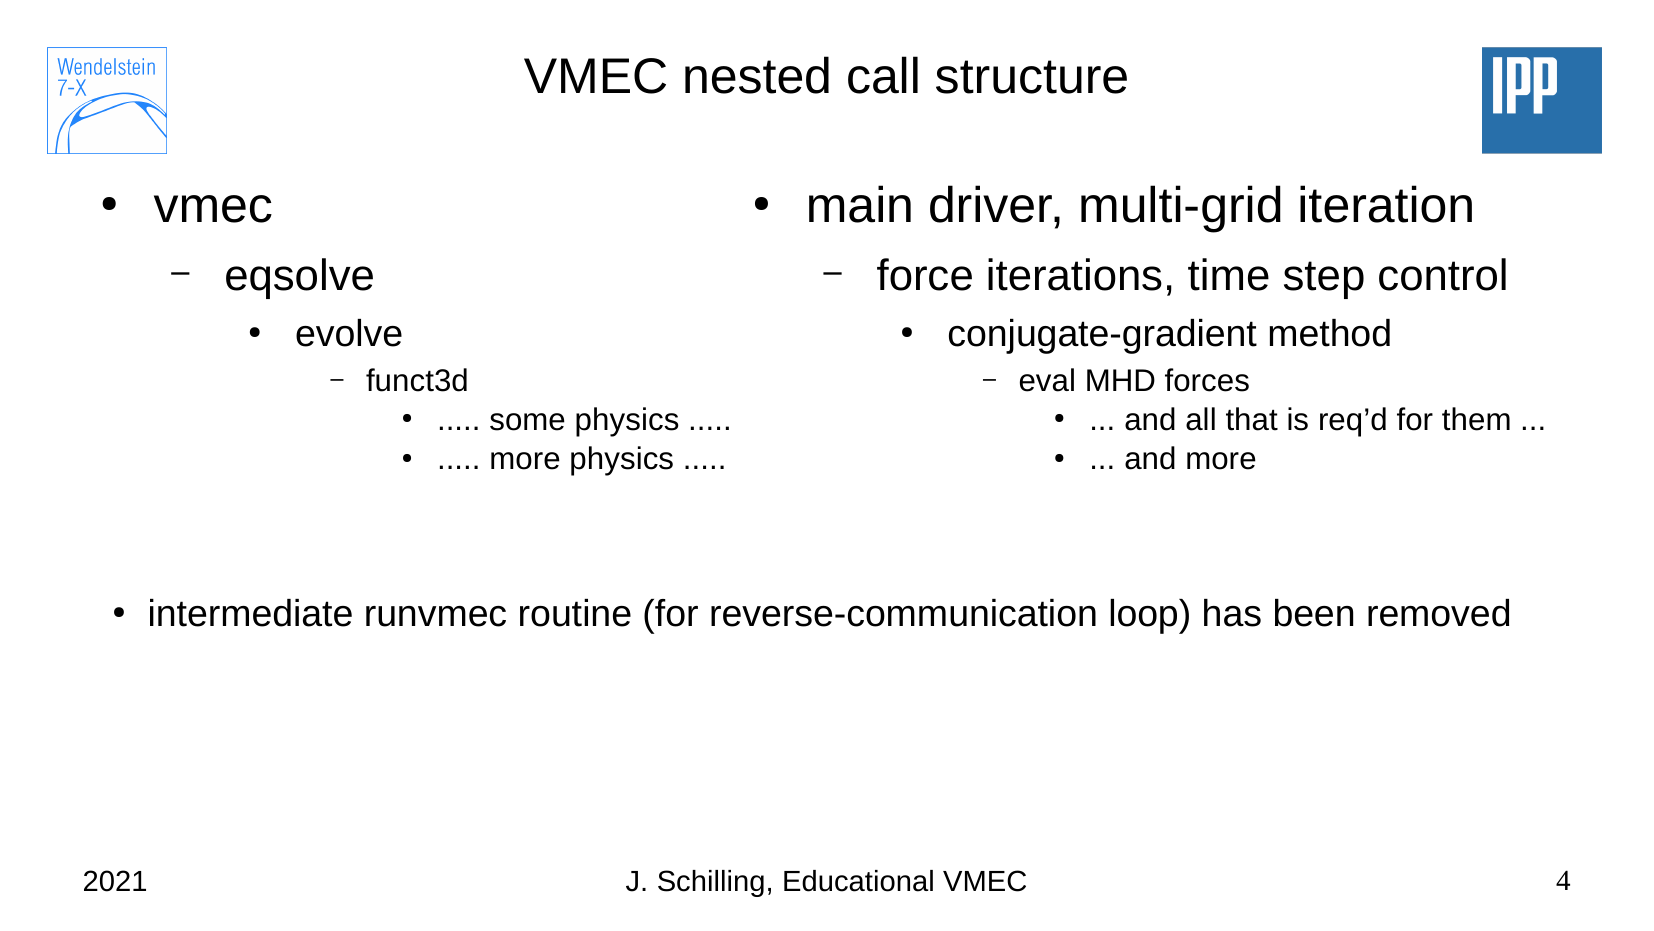

# VMEC nested call structure
vmec
eqsolve
evolve
funct3d
..... some physics .....
..... more physics .....
main driver, multi-grid iteration
force iterations, time step control
conjugate-gradient method
eval MHD forces
... and all that is req’d for them ...
... and more
intermediate runvmec routine (for reverse-communication loop) has been removed
2021
J. Schilling, Educational VMEC
4